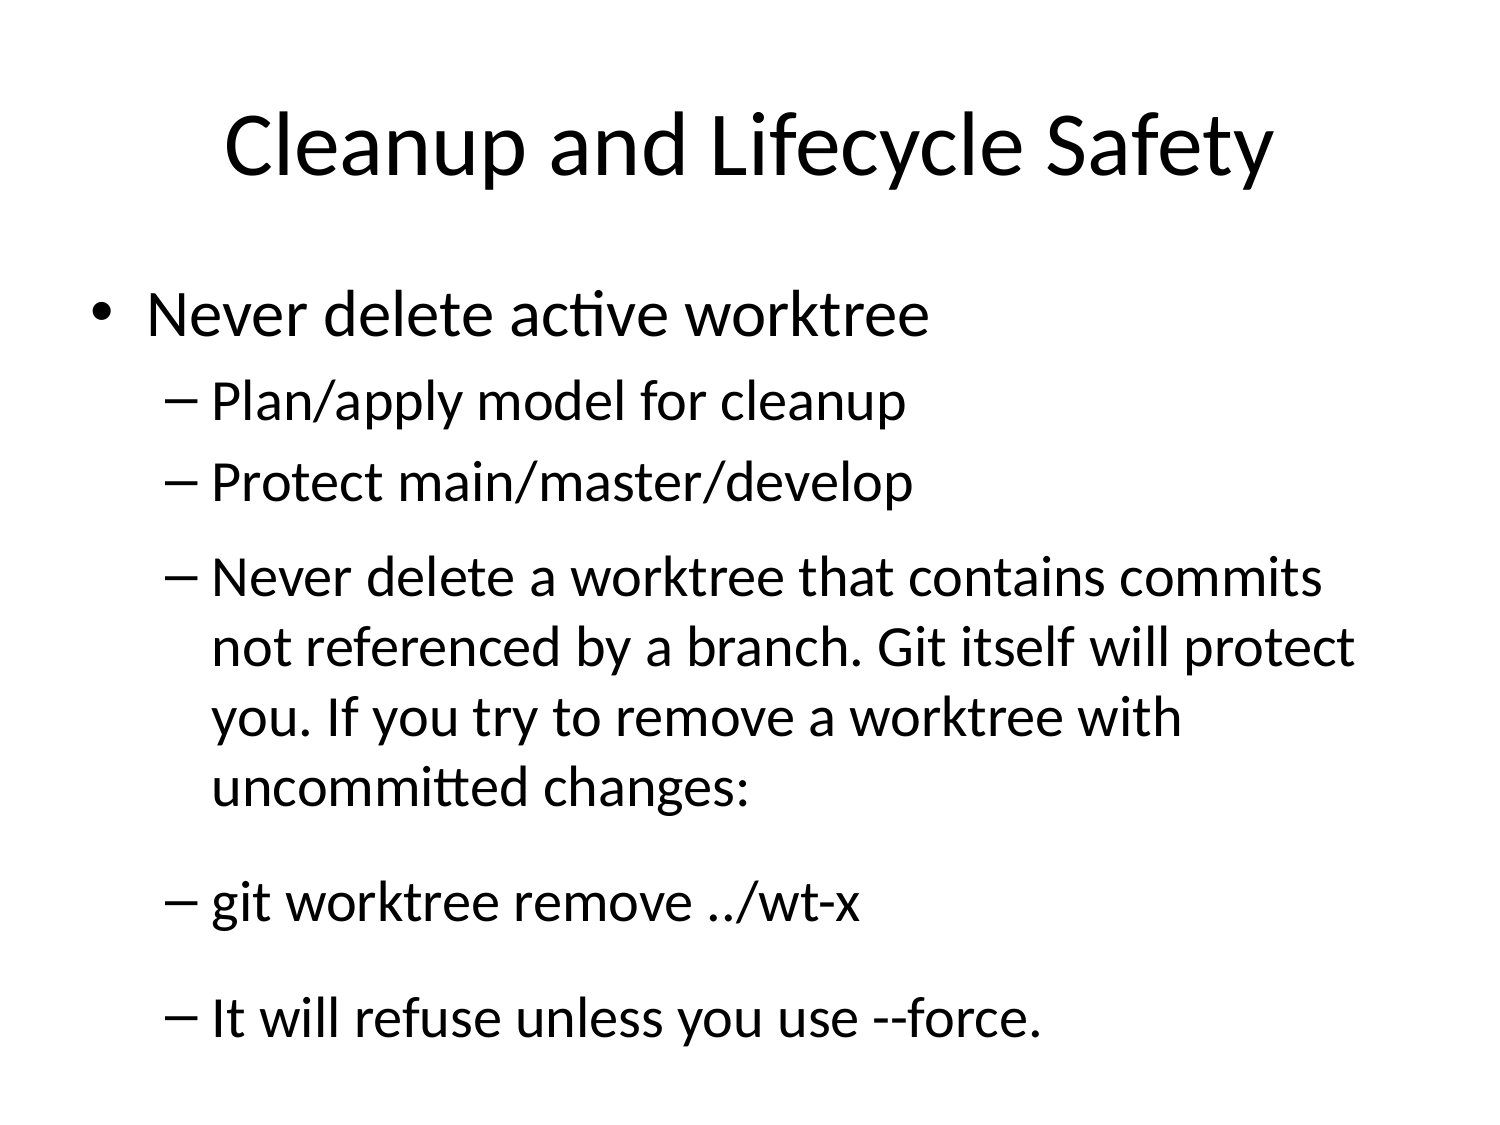

# Cleanup and Lifecycle Safety
Never delete active worktree
Plan/apply model for cleanup
Protect main/master/develop
Never delete a worktree that contains commits not referenced by a branch. Git itself will protect you. If you try to remove a worktree with uncommitted changes:
git worktree remove ../wt-x
It will refuse unless you use --force.